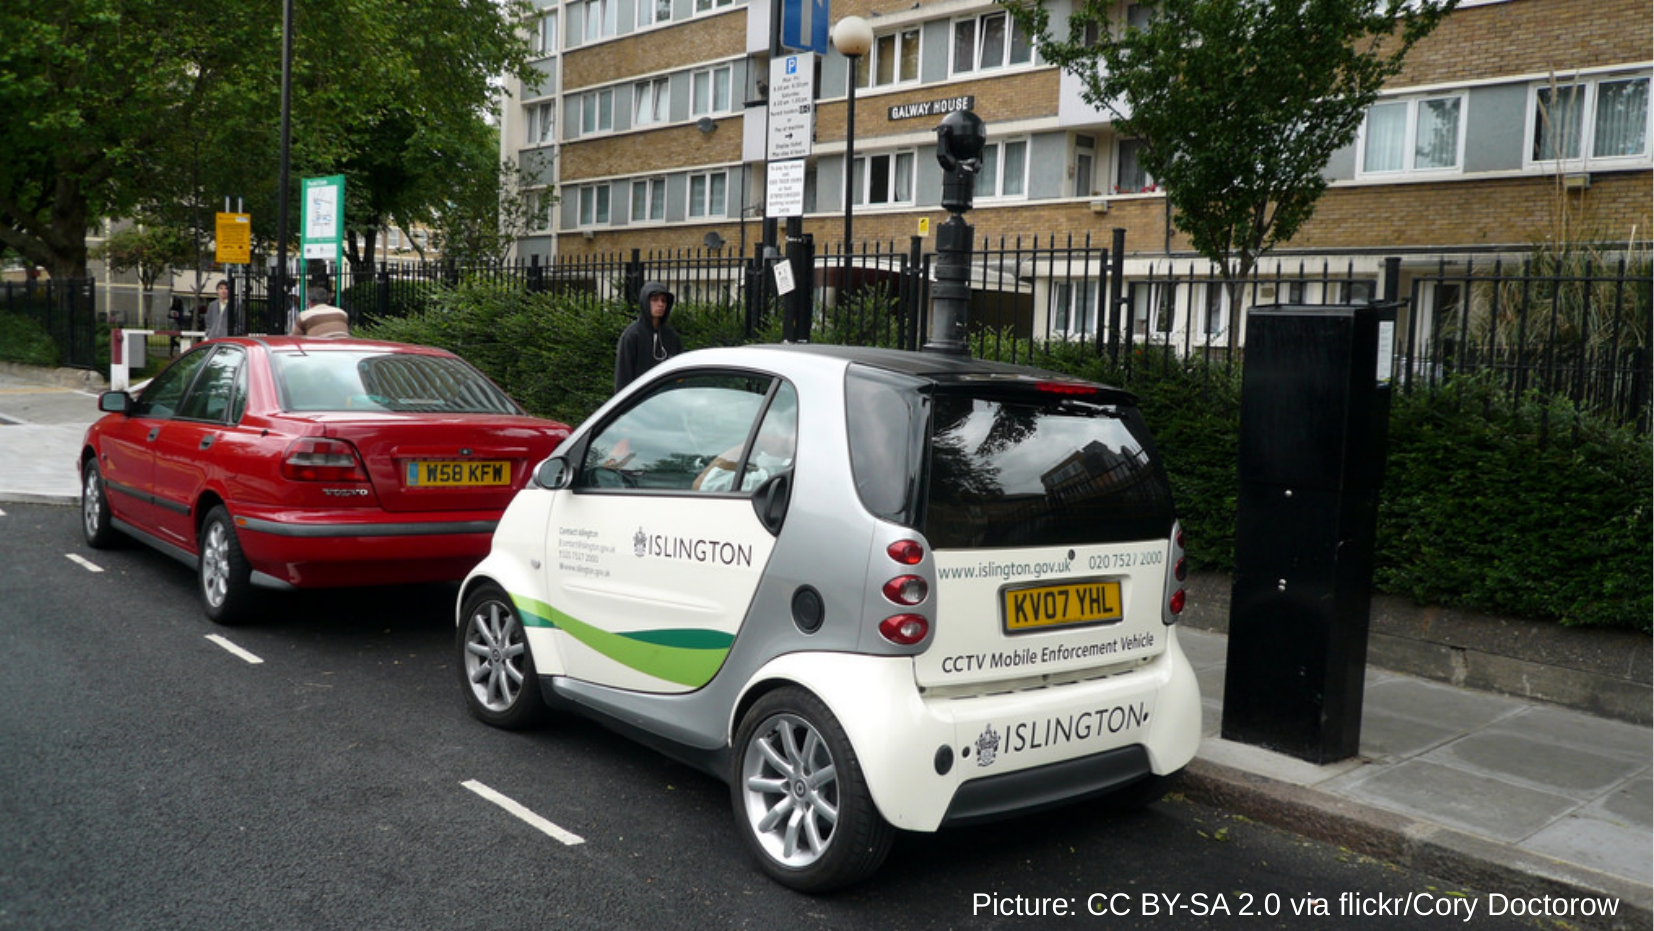

Picture: CC BY-SA 2.0 via flickr/Cory Doctorow